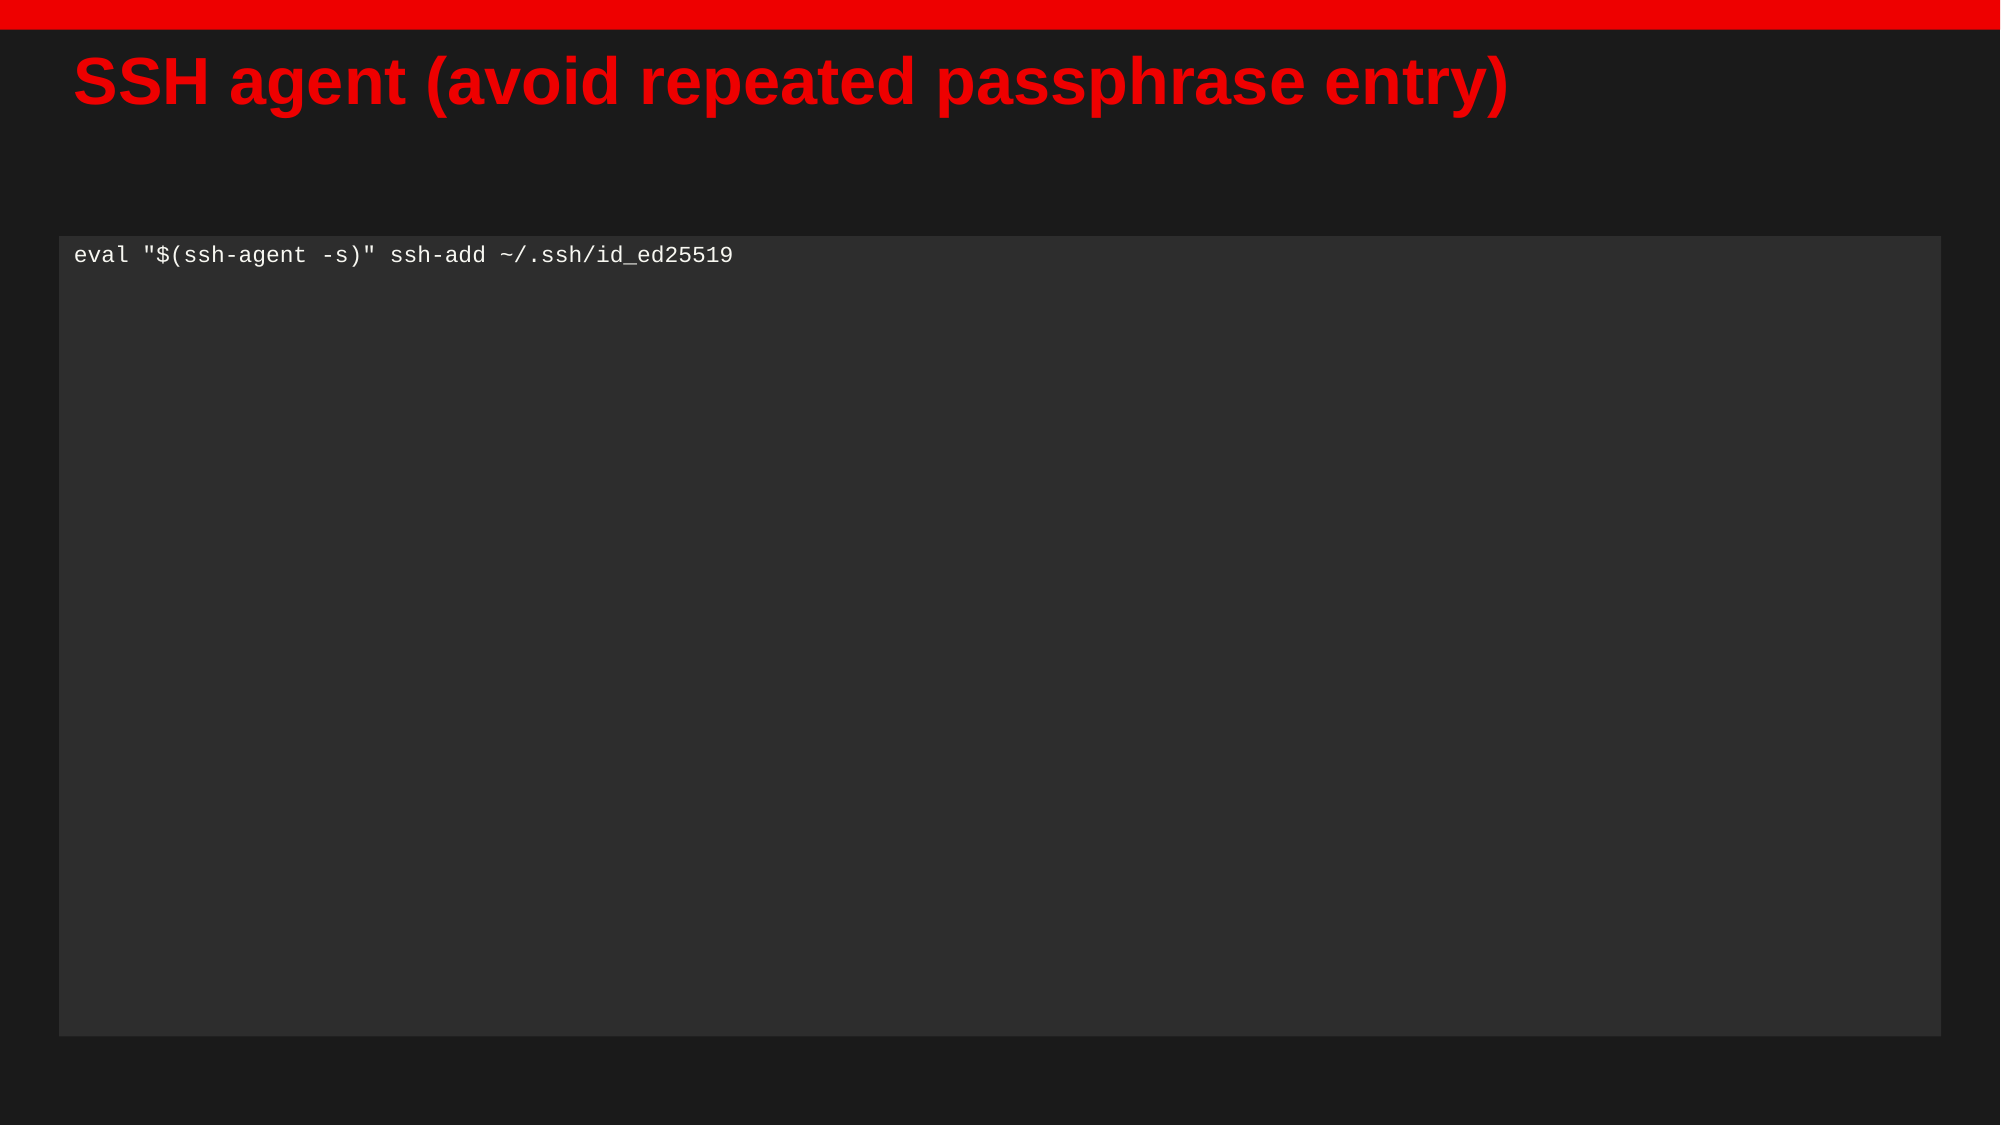

SSH agent (avoid repeated passphrase entry)
eval "$(ssh-agent -s)" ssh-add ~/.ssh/id_ed25519